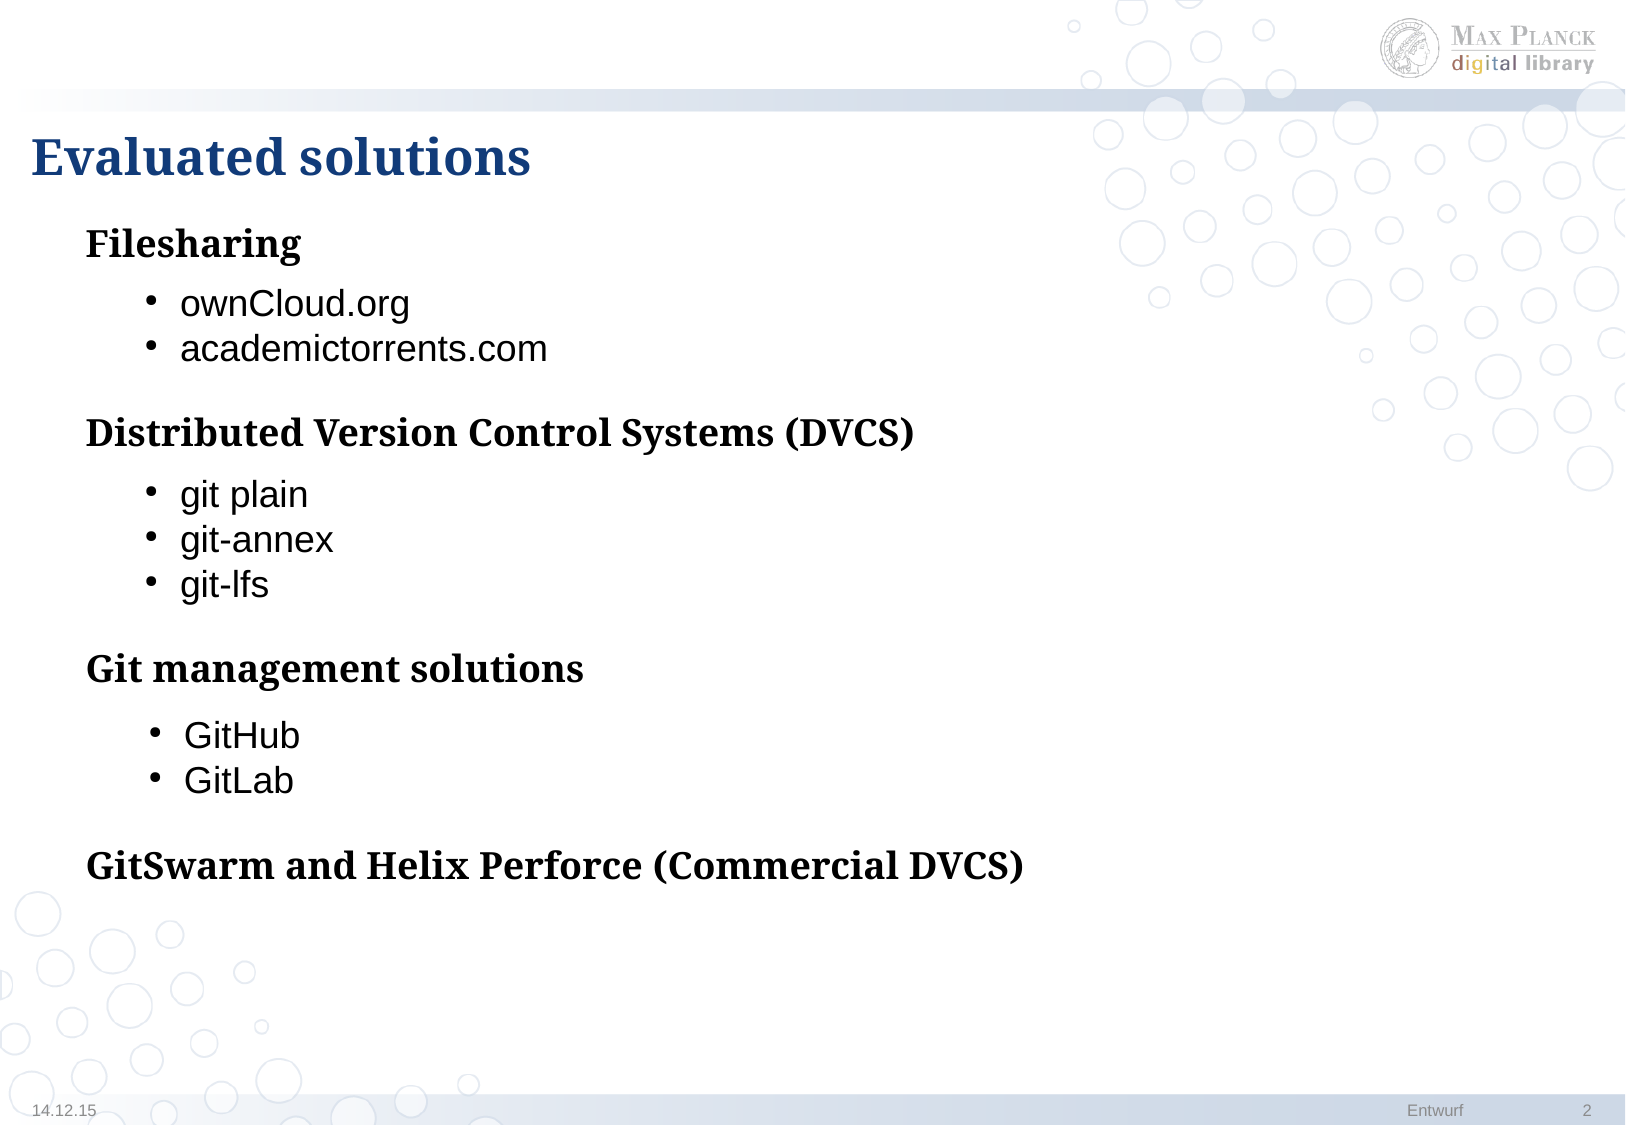

Evaluated solutions
Filesharing
ownCloud.org
academictorrents.com
Distributed Version Control Systems (DVCS)
git plain
git-annex
git-lfs
Git management solutions
GitHub
GitLab
GitSwarm and Helix Perforce (Commercial DVCS)
14.12.15
Entwurf